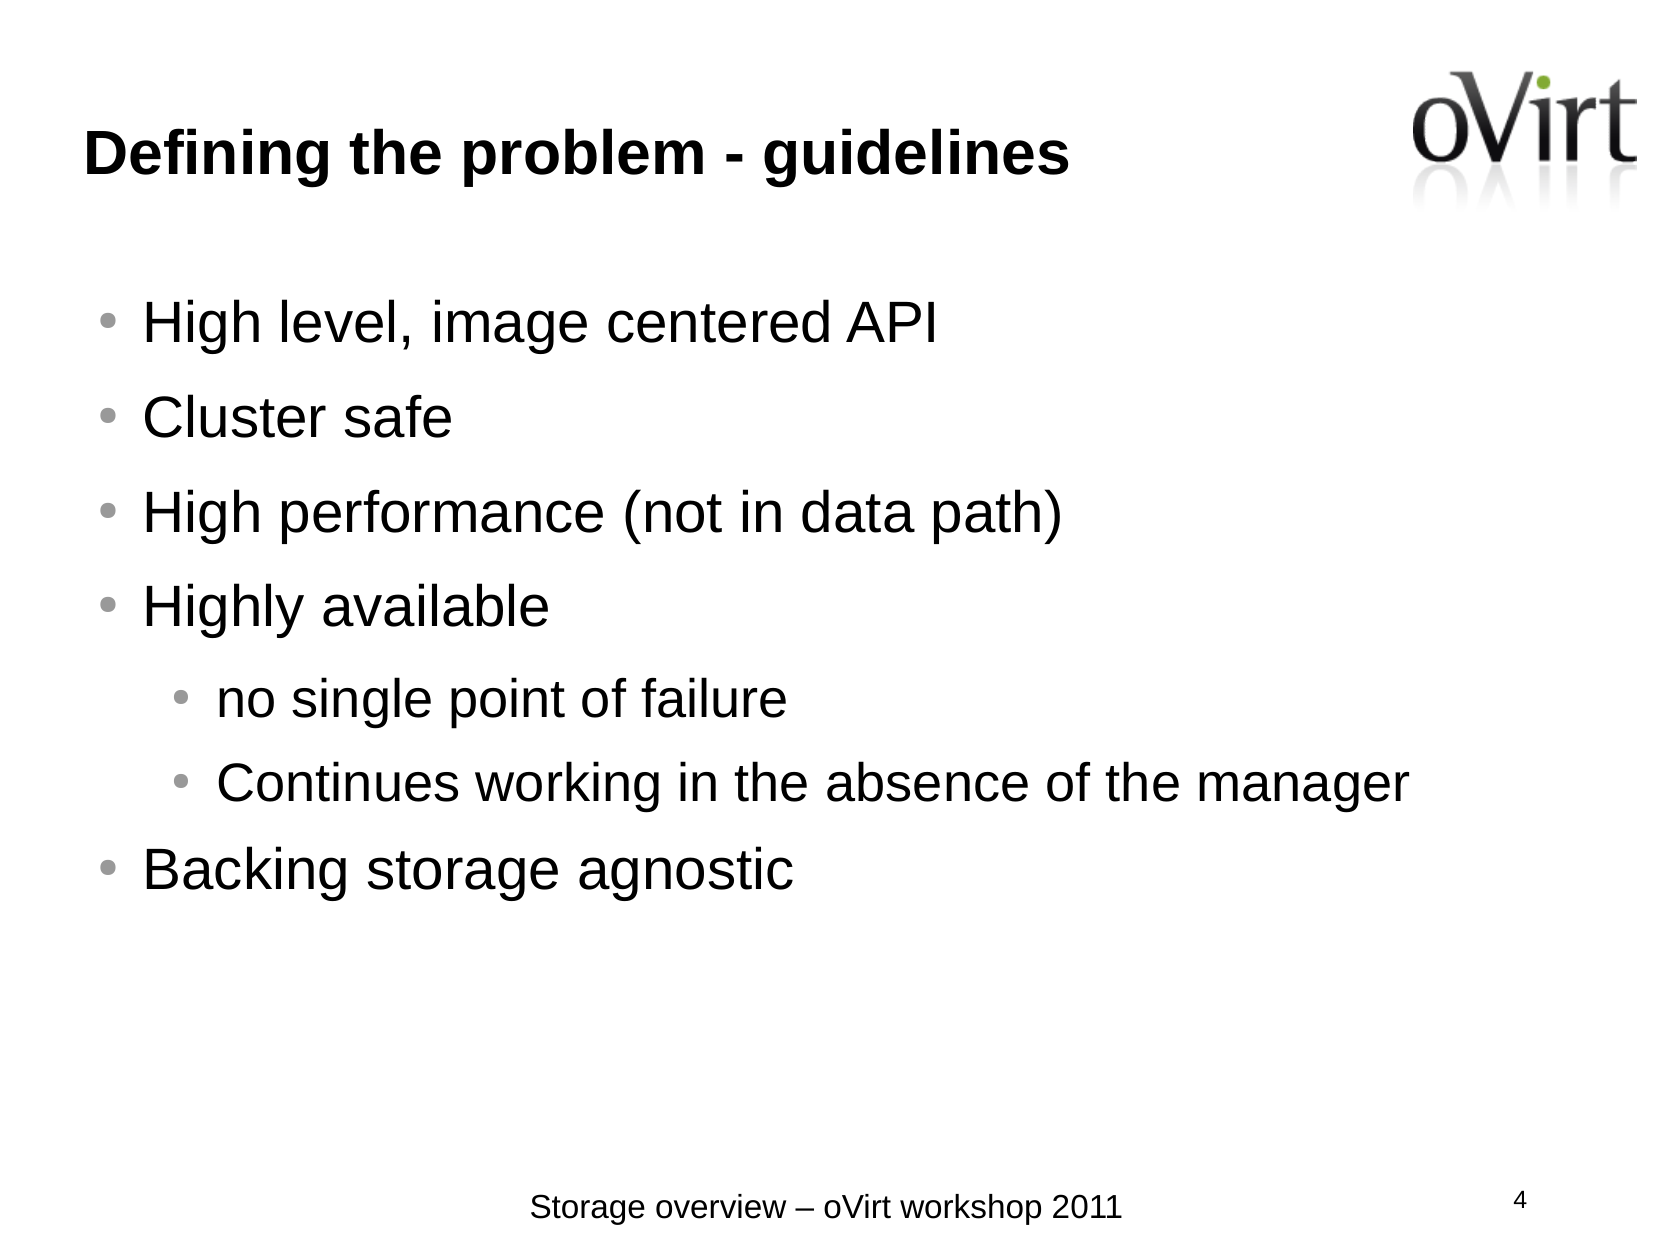

# Defining the problem - guidelines
High level, image centered API
Cluster safe
High performance (not in data path)
Highly available
no single point of failure
Continues working in the absence of the manager
Backing storage agnostic